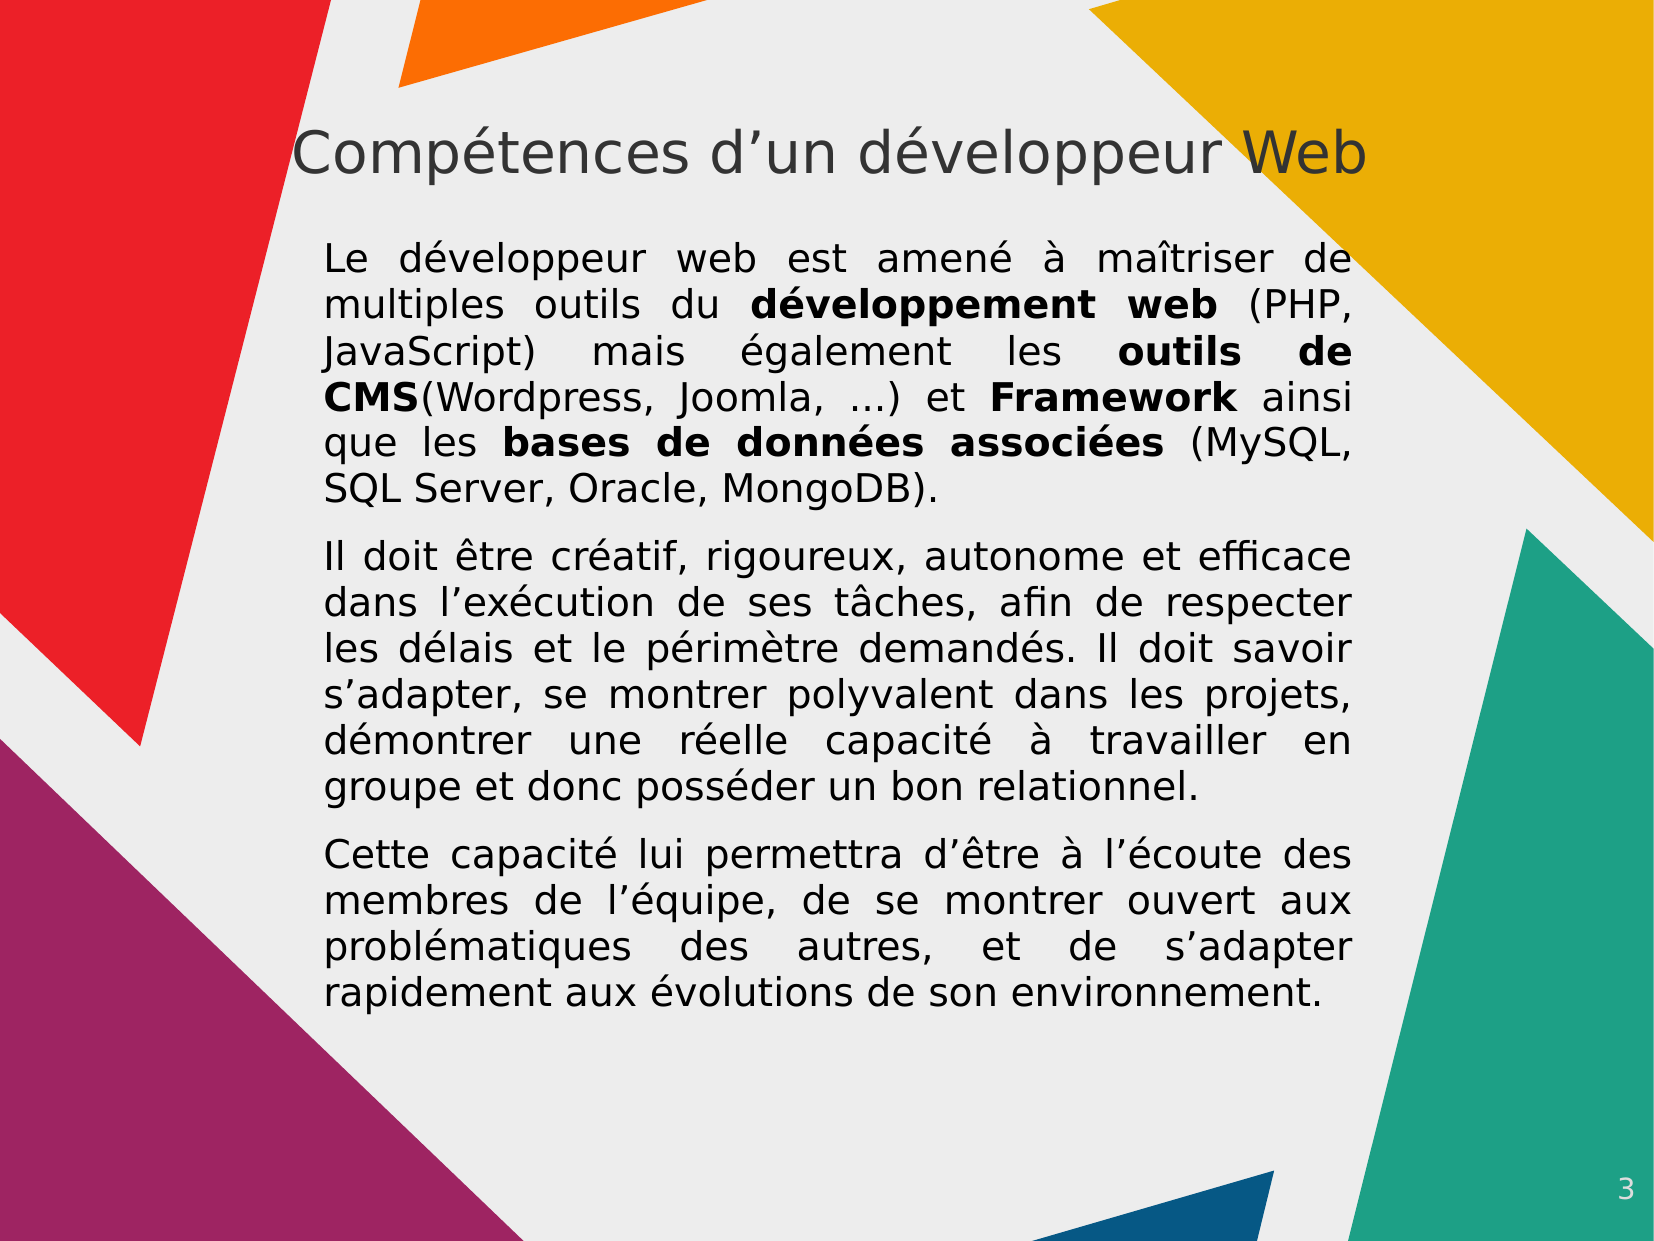

# Compétences d’un développeur Web
Le développeur web est amené à maîtriser de multiples outils du développement web (PHP, JavaScript) mais également les outils de CMS(Wordpress, Joomla, ...) et Framework ainsi que les bases de données associées (MySQL, SQL Server, Oracle, MongoDB).
Il doit être créatif, rigoureux, autonome et efficace dans l’exécution de ses tâches, afin de respecter les délais et le périmètre demandés. Il doit savoir s’adapter, se montrer polyvalent dans les projets, démontrer une réelle capacité à travailler en groupe et donc posséder un bon relationnel.
Cette capacité lui permettra d’être à l’écoute des membres de l’équipe, de se montrer ouvert aux problématiques des autres, et de s’adapter rapidement aux évolutions de son environnement.
3